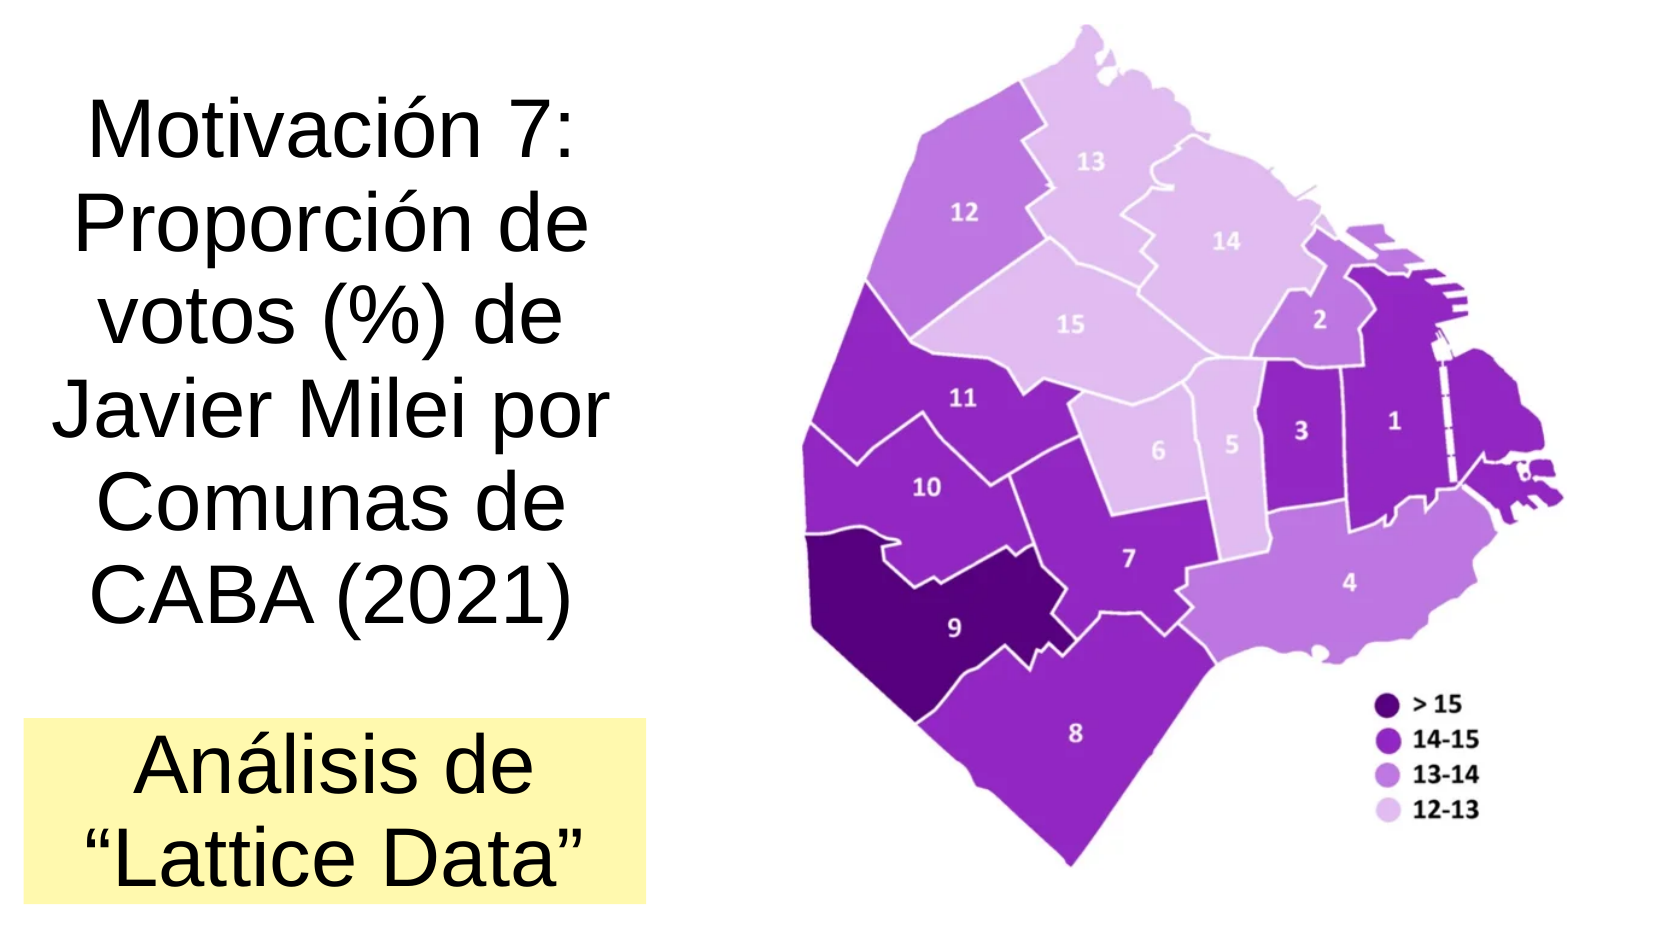

# Motivación 7: Proporción de votos (%) de Javier Milei por Comunas de CABA (2021)
Análisis de “Lattice Data”